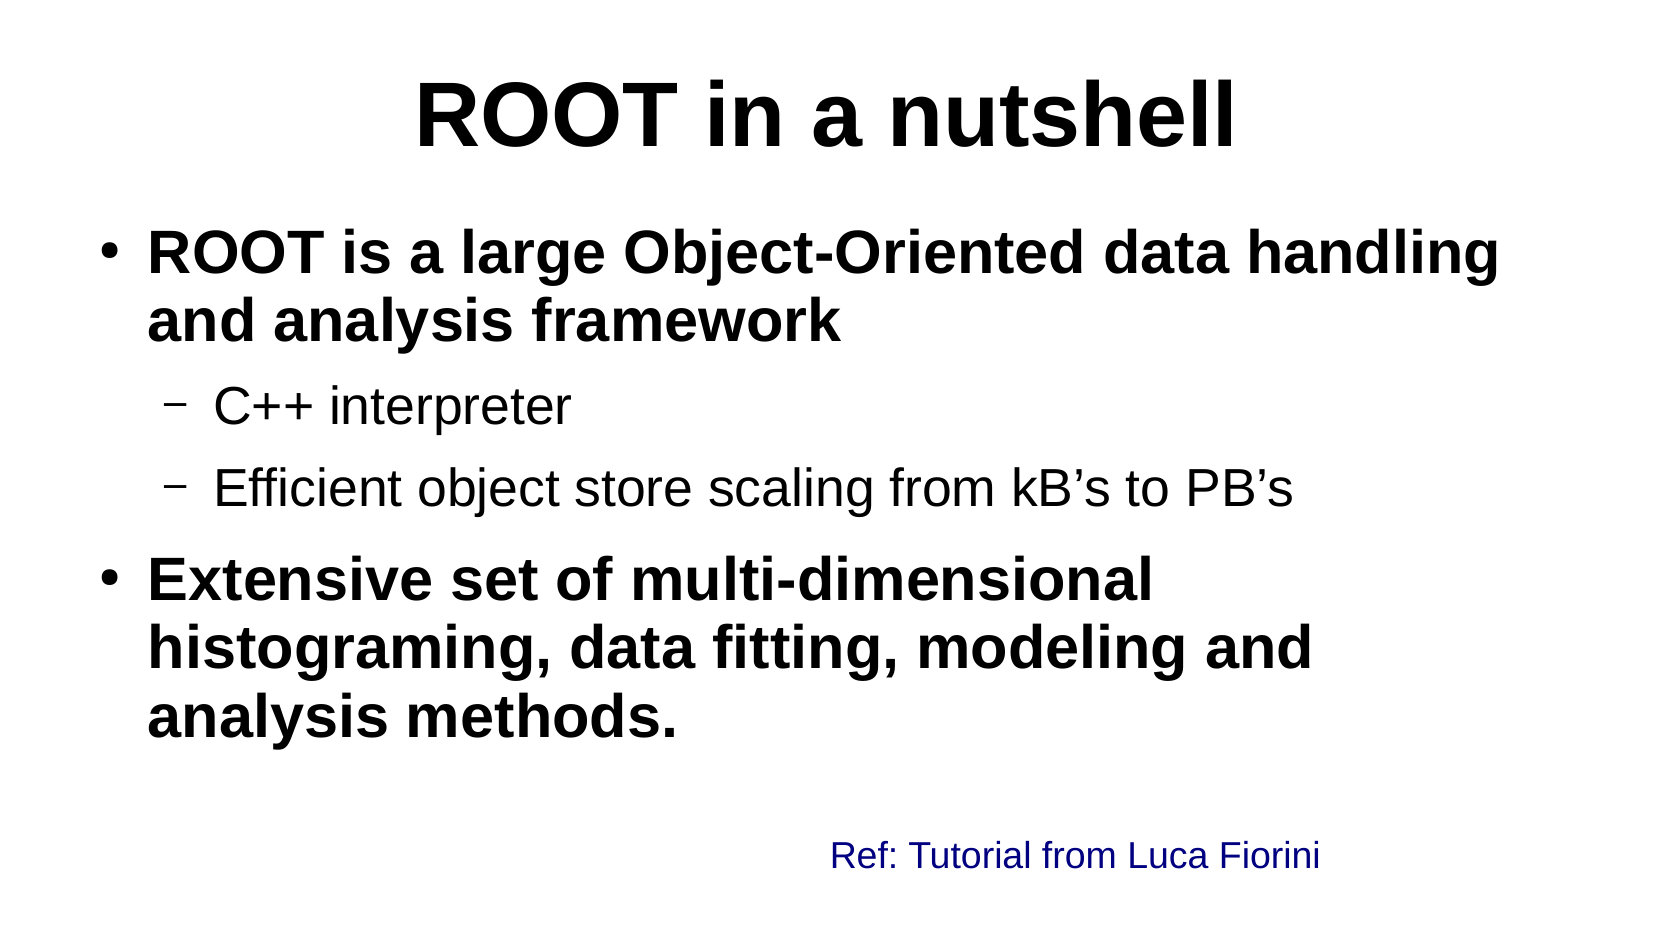

# ROOT in a nutshell
ROOT is a large Object-Oriented data handling and analysis framework
C++ interpreter
Efficient object store scaling from kB’s to PB’s
Extensive set of multi-dimensional histograming, data fitting, modeling and analysis methods.
Ref: Tutorial from Luca Fiorini